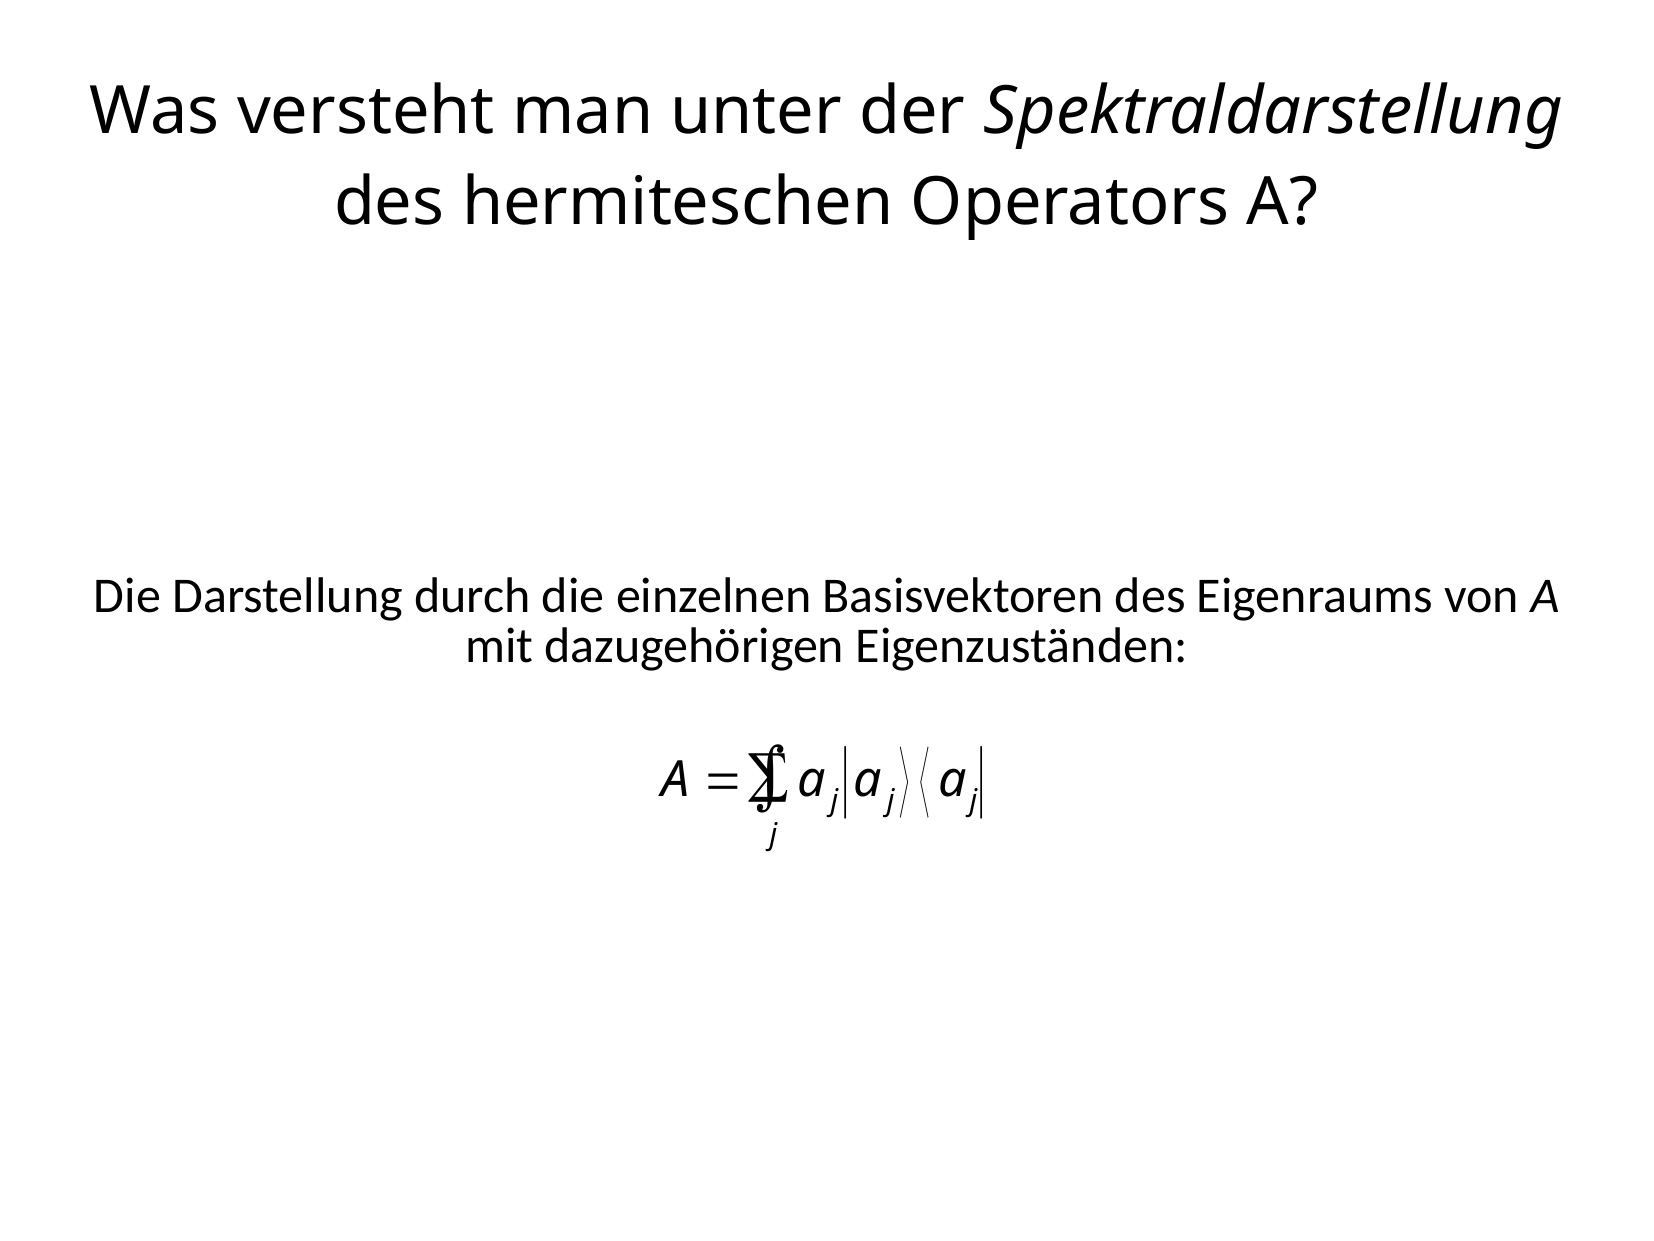

# Was versteht man unter der Spektraldarstellung des hermiteschen Operators A?
Die Darstellung durch die einzelnen Basisvektoren des Eigenraums von A mit dazugehörigen Eigenzuständen: